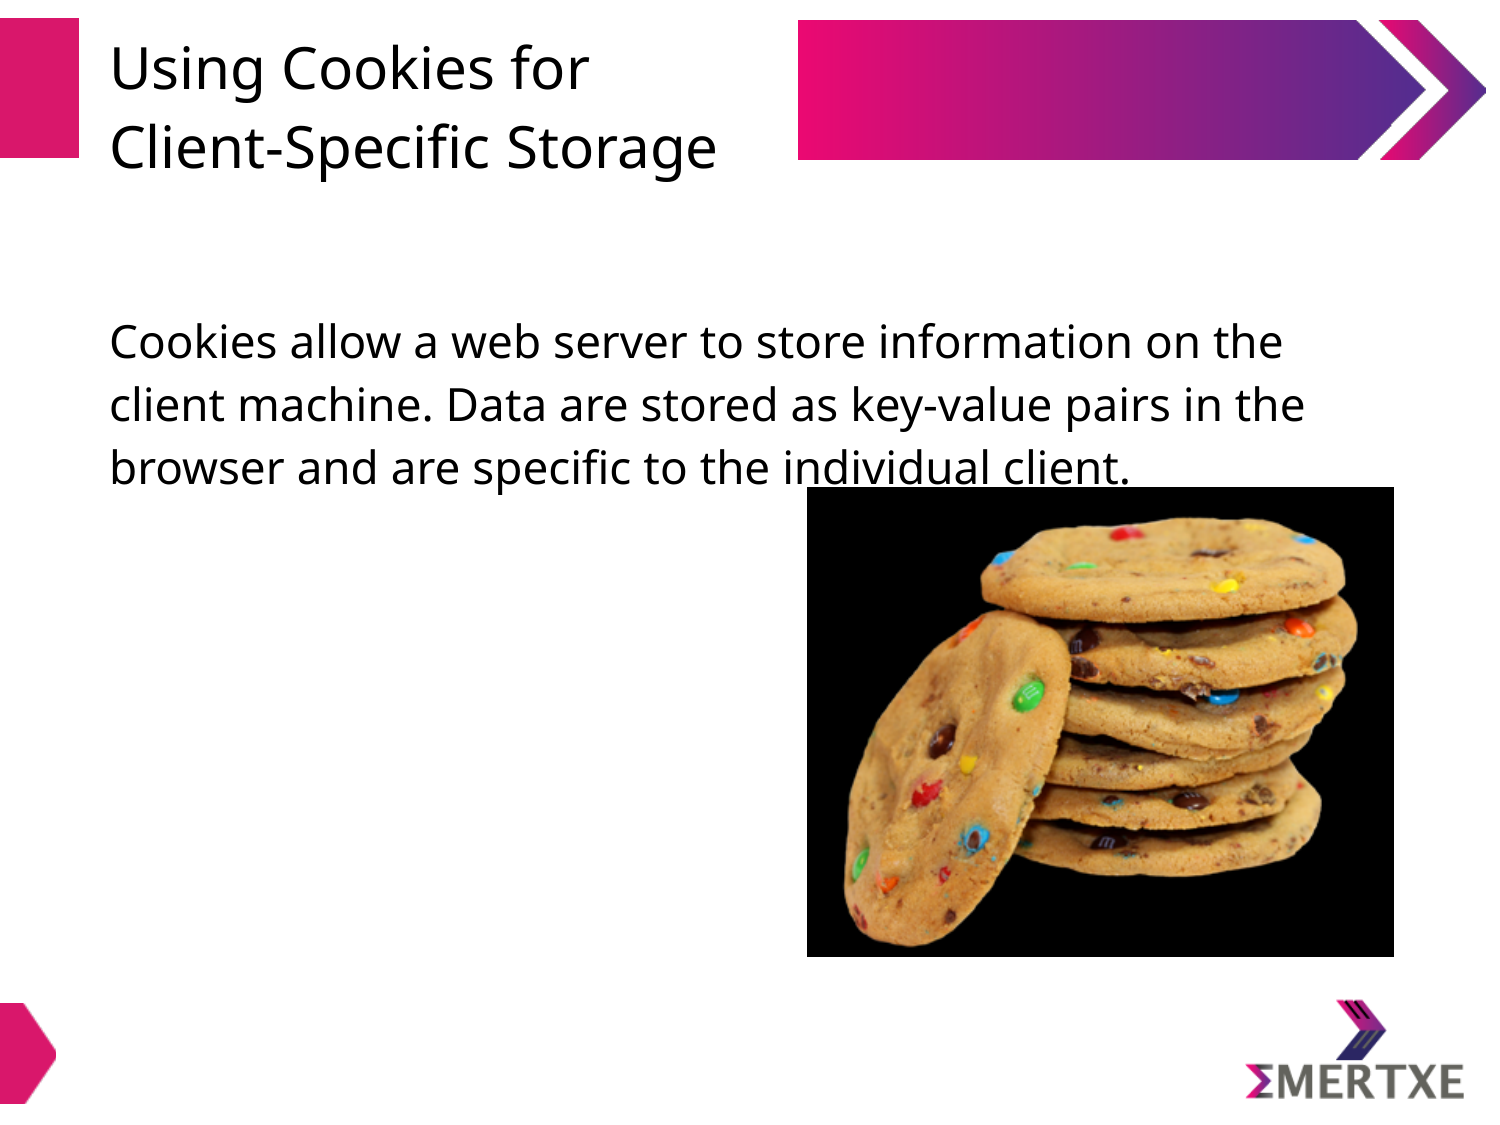

Using Cookies for Client-Specific Storage
Cookies allow a web server to store information on the client machine. Data are stored as key-value pairs in the browser and are specific to the individual client.